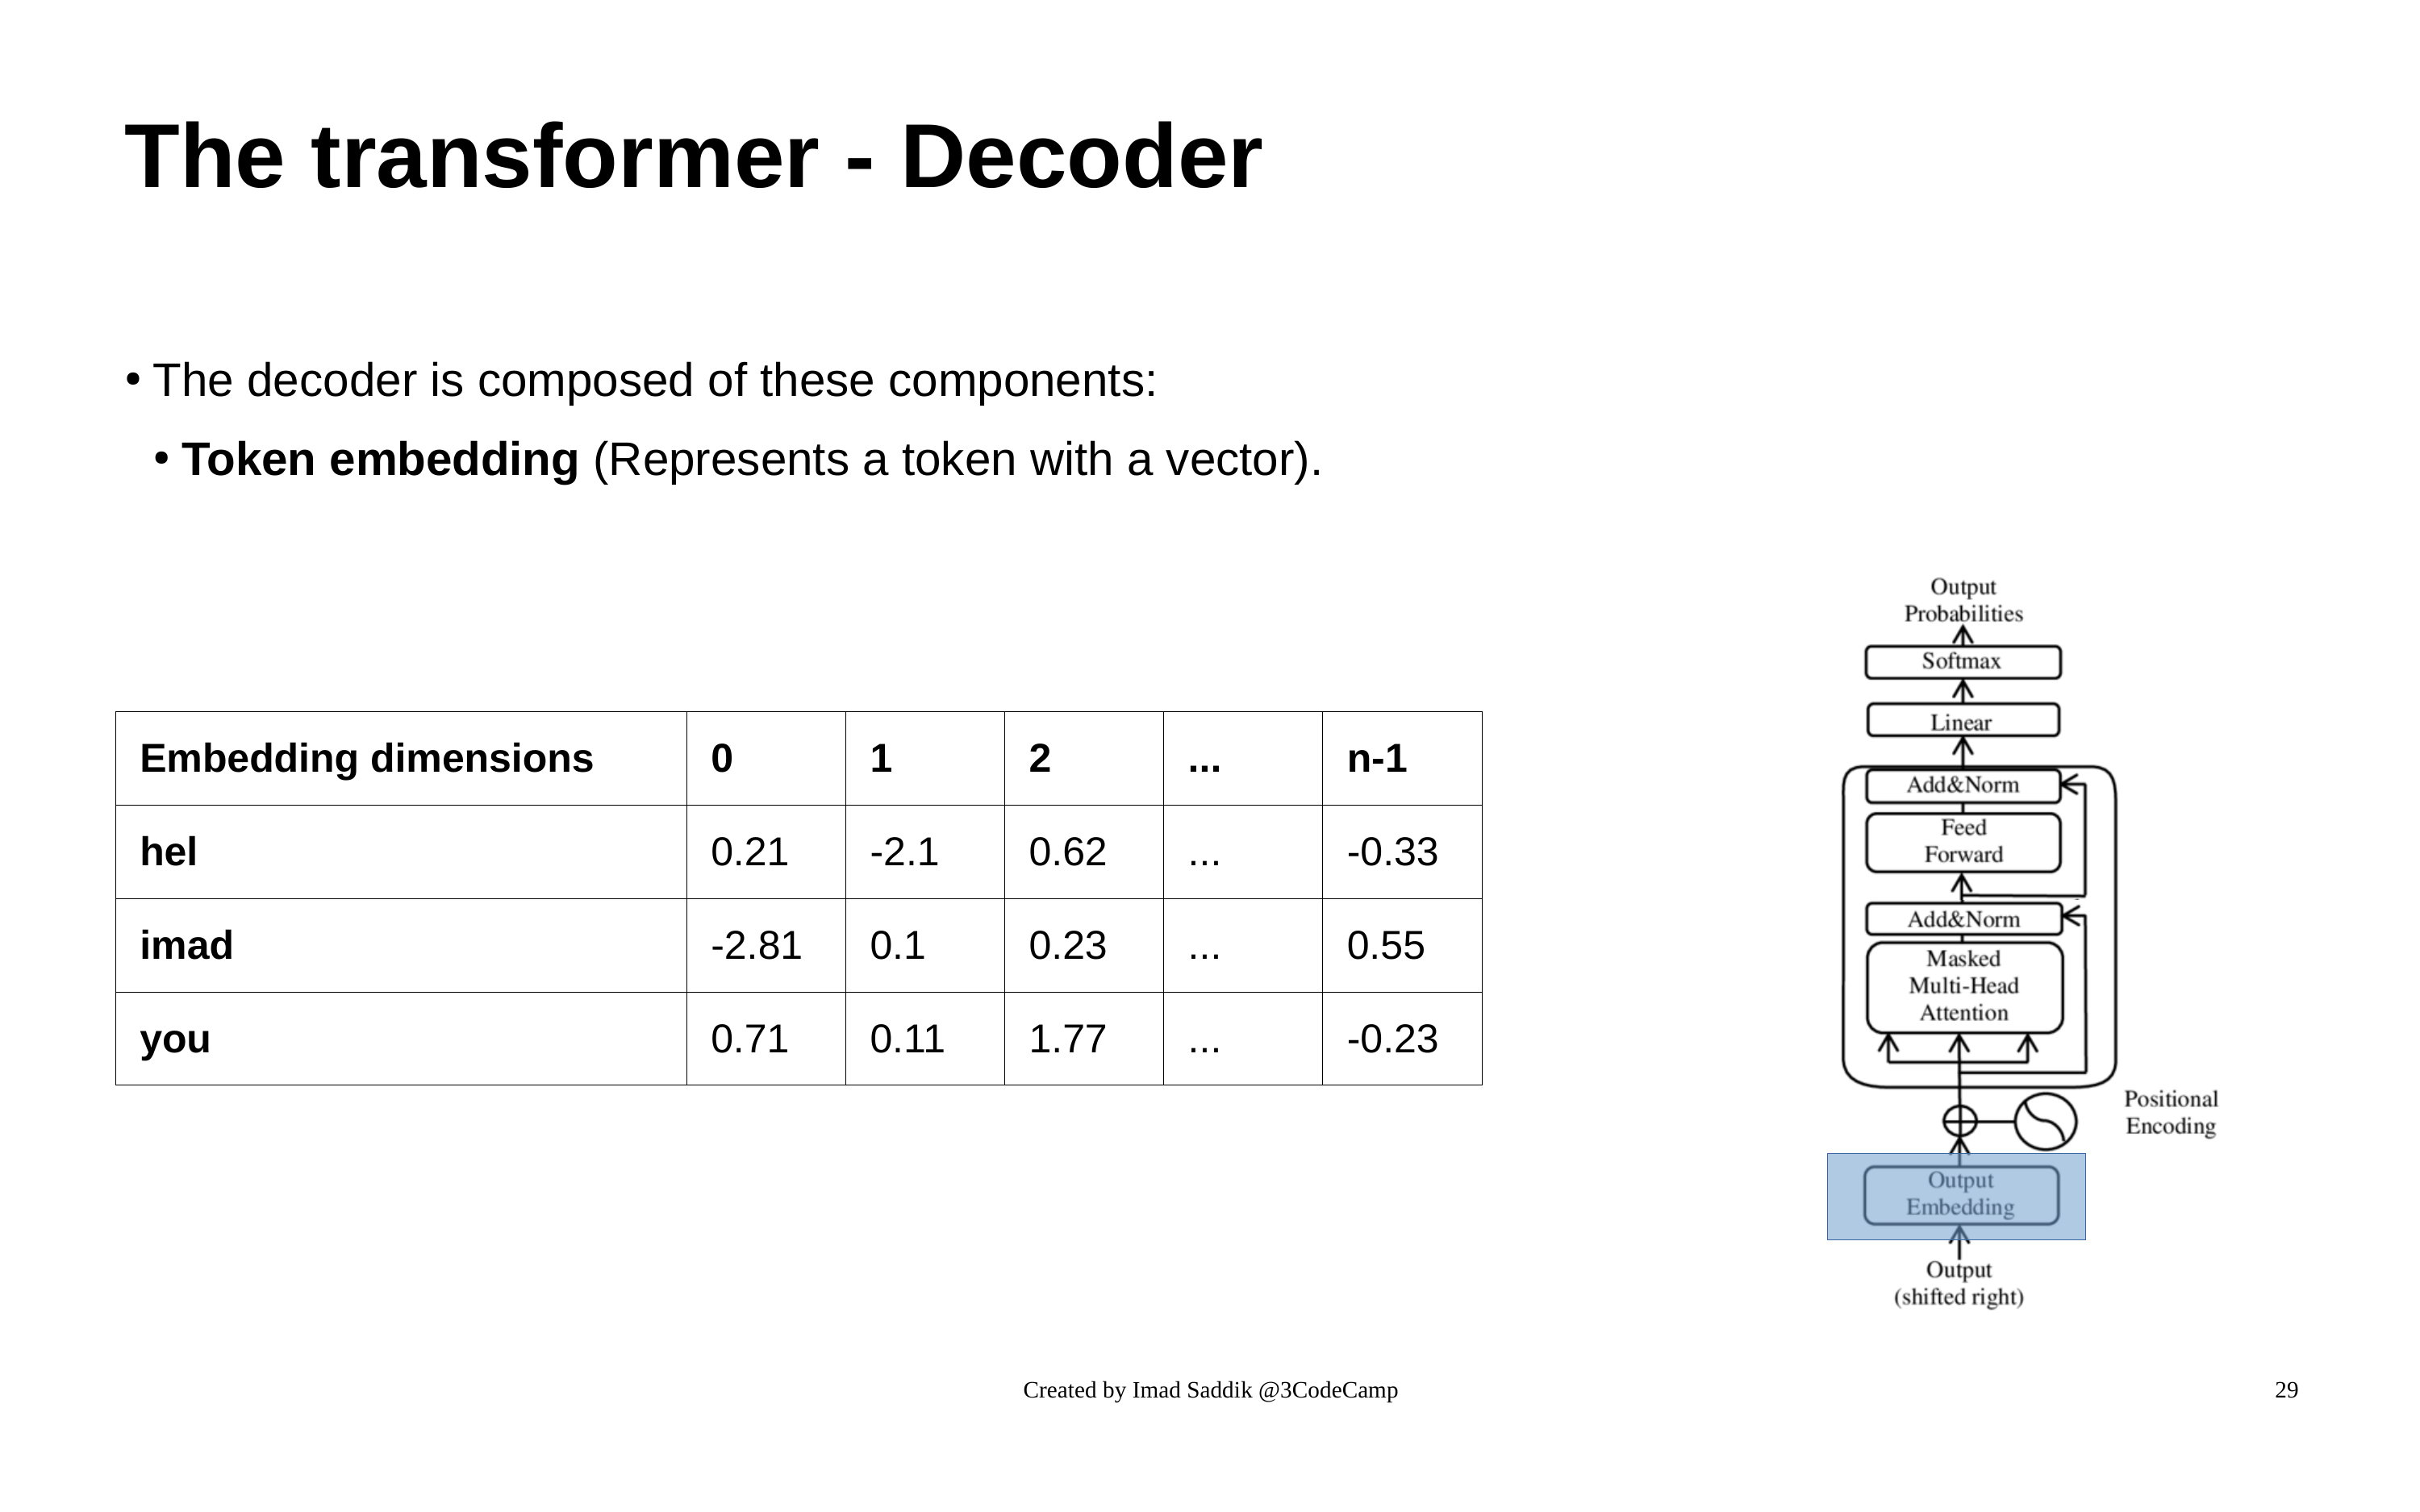

The transformer - Decoder
The decoder is composed of these components:
Token embedding (Represents a token with a vector).
| Embedding dimensions | 0 | 1 | 2 | ... | n-1 |
| --- | --- | --- | --- | --- | --- |
| hel | 0.21 | -2.1 | 0.62 | ... | -0.33 |
| imad | -2.81 | 0.1 | 0.23 | ... | 0.55 |
| you | 0.71 | 0.11 | 1.77 | ... | -0.23 |
Created by Imad Saddik @3CodeCamp
29